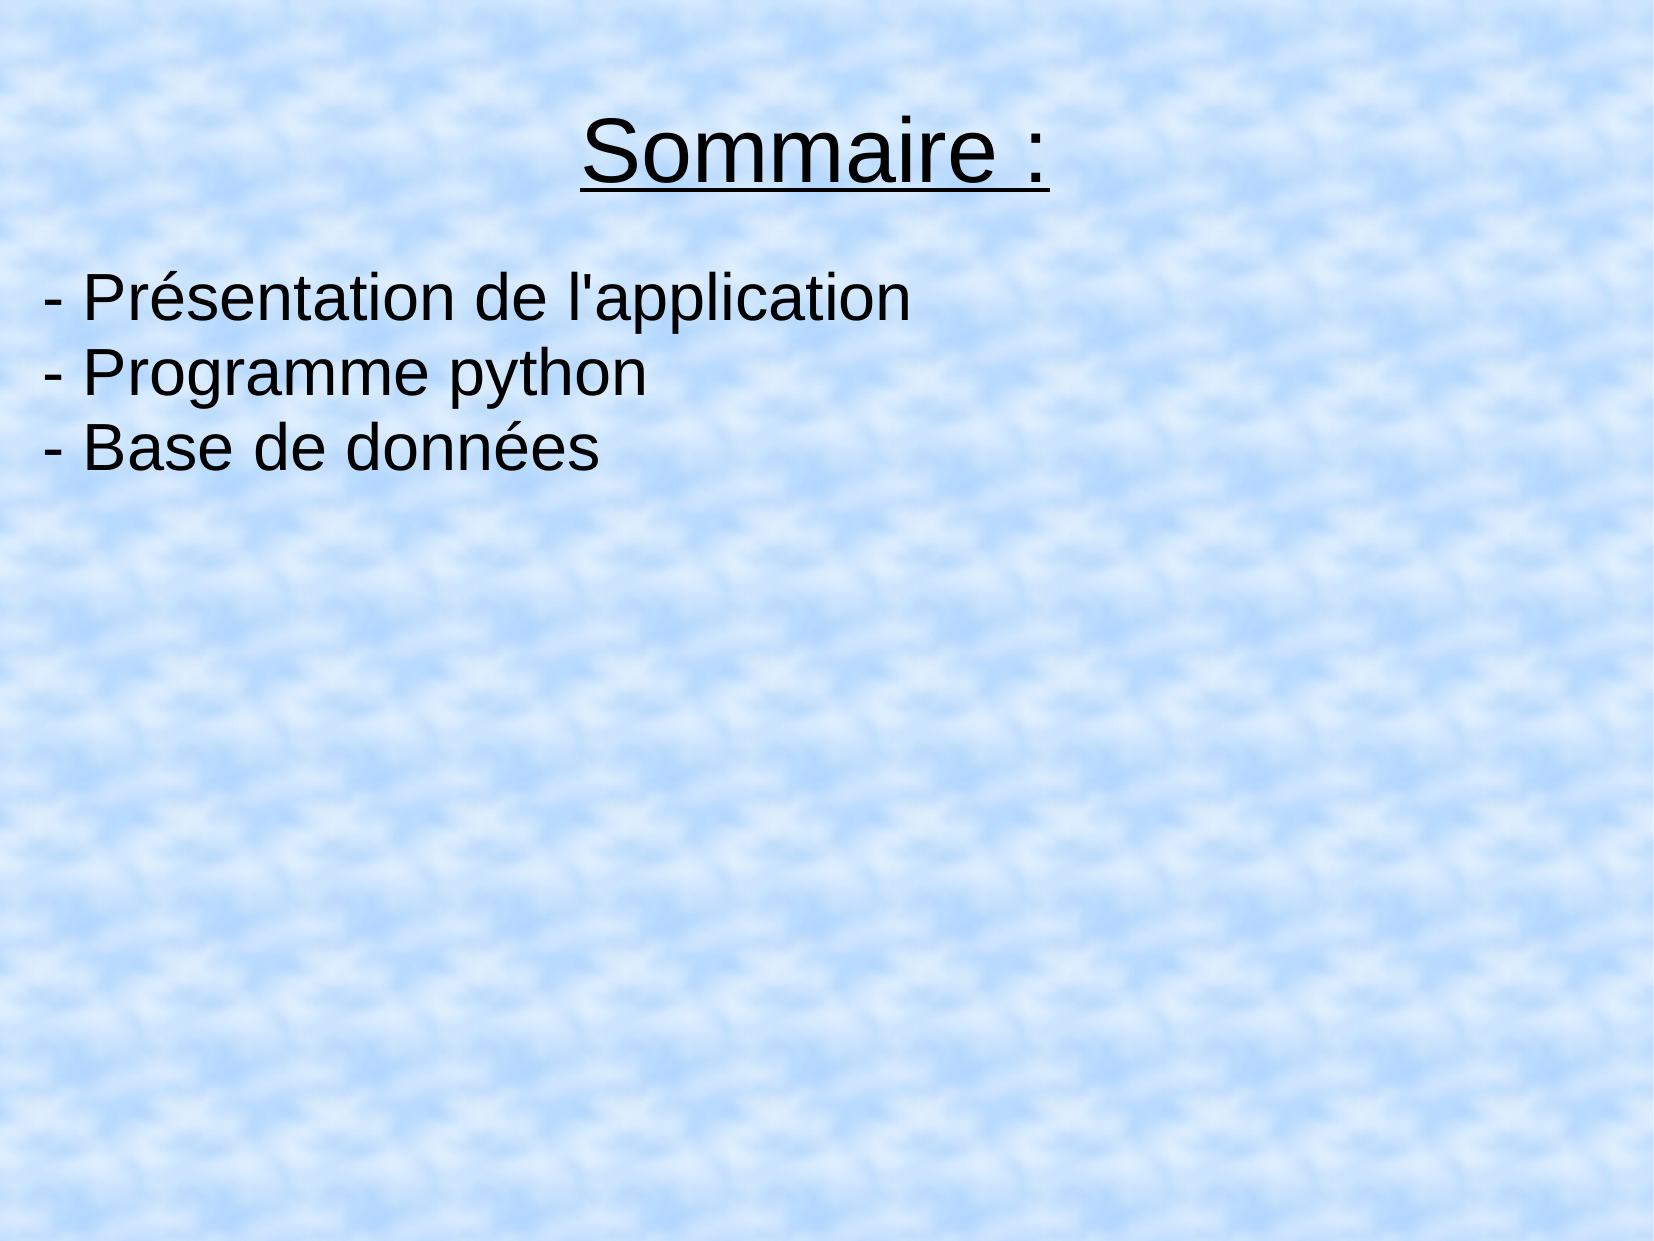

# Sommaire :
 - Présentation de l'application
 - Programme python
 - Base de données